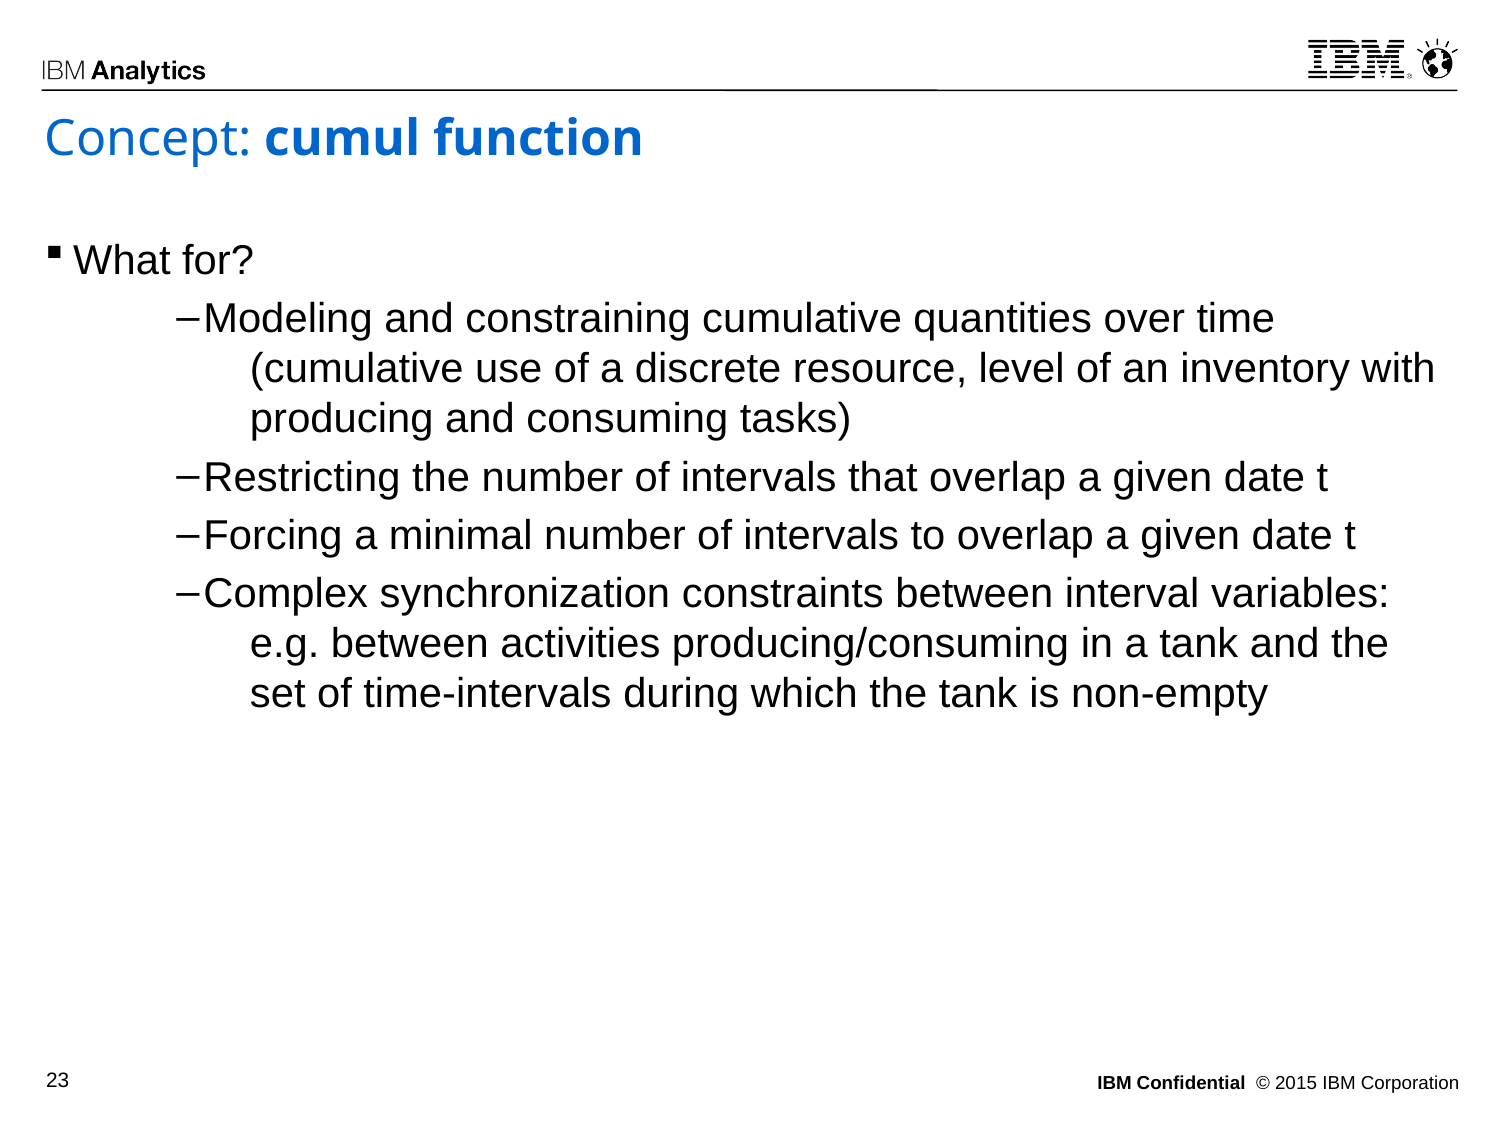

# Concept: cumul function
What for?
Modeling and constraining cumulative quantities over time (cumulative use of a discrete resource, level of an inventory with producing and consuming tasks)
Restricting the number of intervals that overlap a given date t
Forcing a minimal number of intervals to overlap a given date t
Complex synchronization constraints between interval variables: e.g. between activities producing/consuming in a tank and the set of time-intervals during which the tank is non-empty